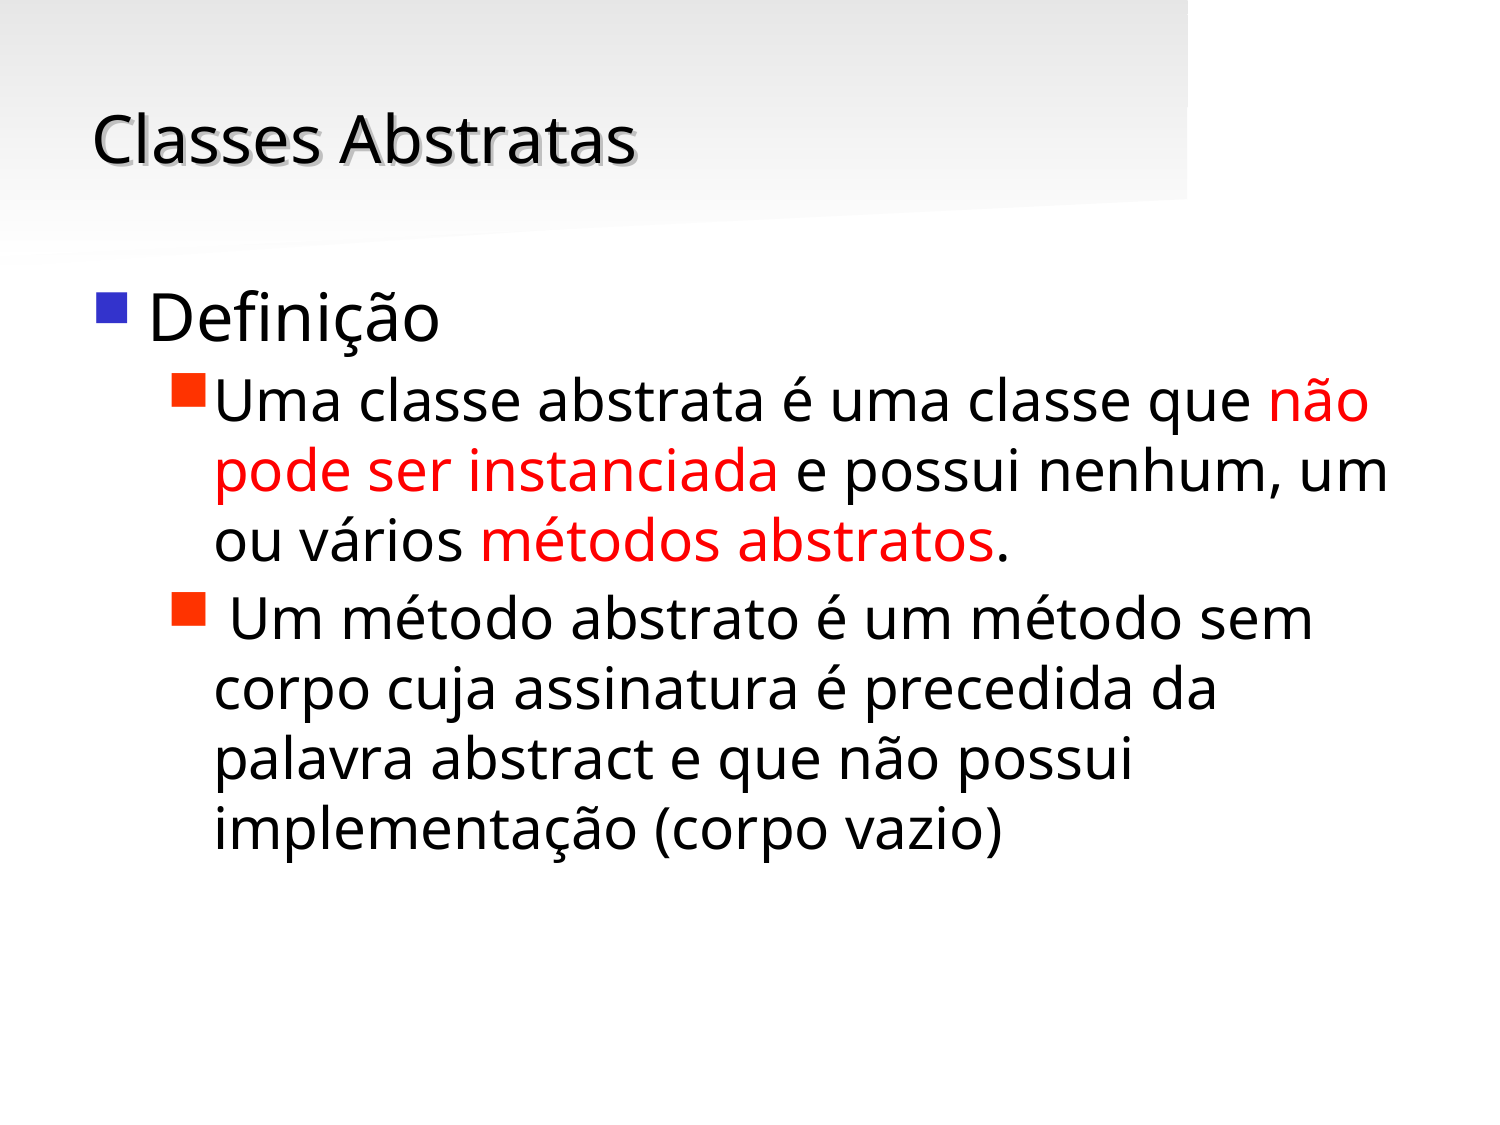

Classes Abstratas
Definição
Uma classe abstrata é uma classe que não pode ser instanciada e possui nenhum, um ou vários métodos abstratos.
 Um método abstrato é um método sem corpo cuja assinatura é precedida da palavra abstract e que não possui implementação (corpo vazio)